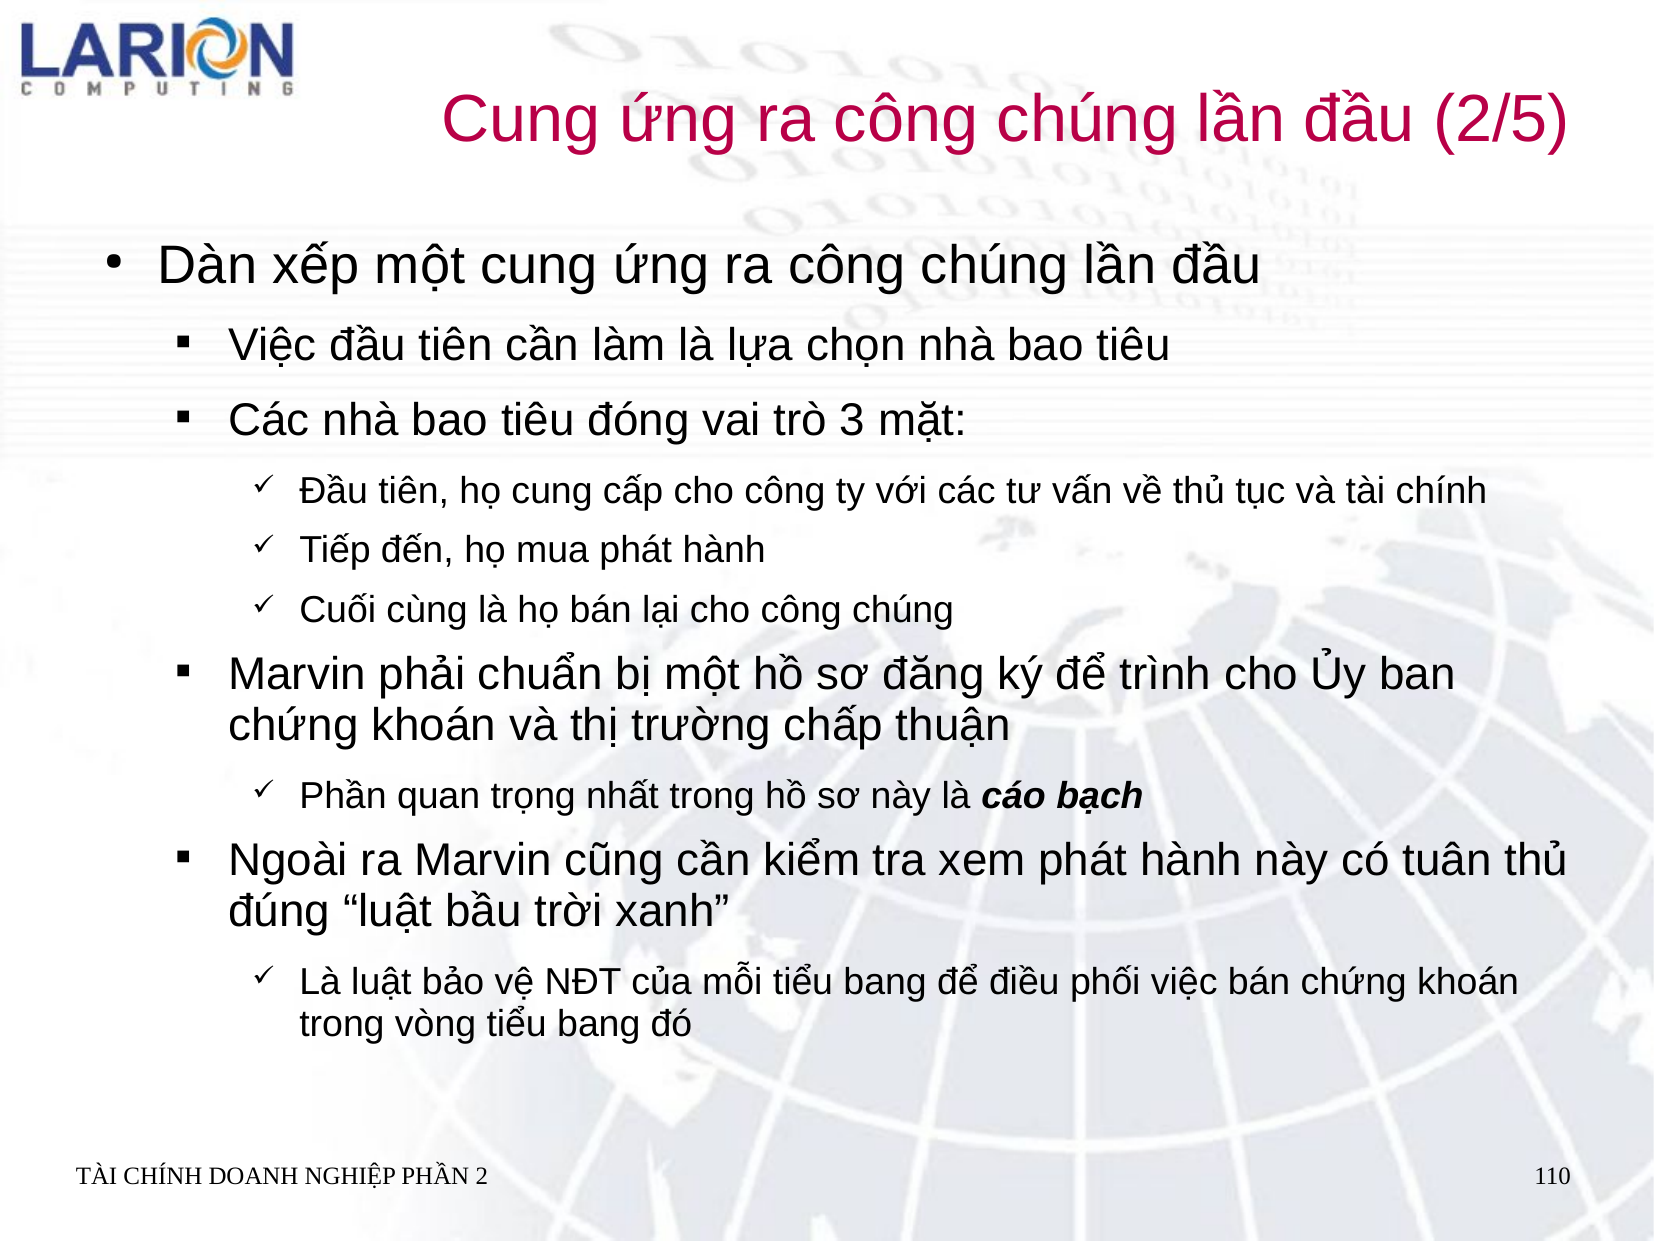

# Cung ứng ra công chúng lần đầu (2/5)
Dàn xếp một cung ứng ra công chúng lần đầu
Việc đầu tiên cần làm là lựa chọn nhà bao tiêu
Các nhà bao tiêu đóng vai trò 3 mặt:
Đầu tiên, họ cung cấp cho công ty với các tư vấn về thủ tục và tài chính
Tiếp đến, họ mua phát hành
Cuối cùng là họ bán lại cho công chúng
Marvin phải chuẩn bị một hồ sơ đăng ký để trình cho Ủy ban chứng khoán và thị trường chấp thuận
Phần quan trọng nhất trong hồ sơ này là cáo bạch
Ngoài ra Marvin cũng cần kiểm tra xem phát hành này có tuân thủ đúng “luật bầu trời xanh”
Là luật bảo vệ NĐT của mỗi tiểu bang để điều phối việc bán chứng khoán trong vòng tiểu bang đó
TÀI CHÍNH DOANH NGHIỆP PHẦN 2
110